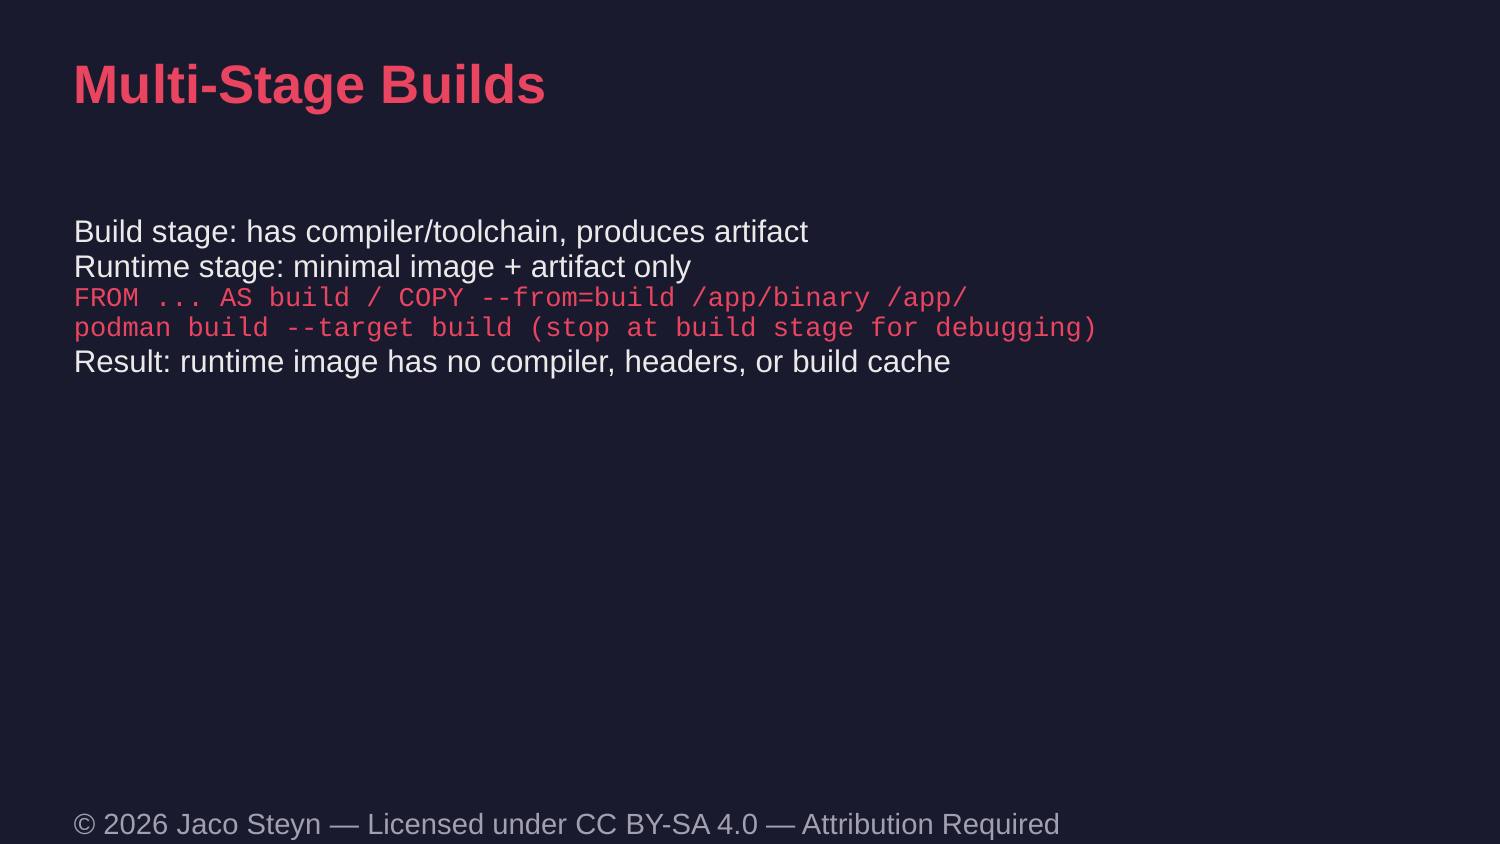

Multi-Stage Builds
Build stage: has compiler/toolchain, produces artifact
Runtime stage: minimal image + artifact only
FROM ... AS build / COPY --from=build /app/binary /app/
podman build --target build (stop at build stage for debugging)
Result: runtime image has no compiler, headers, or build cache
© 2026 Jaco Steyn — Licensed under CC BY-SA 4.0 — Attribution Required